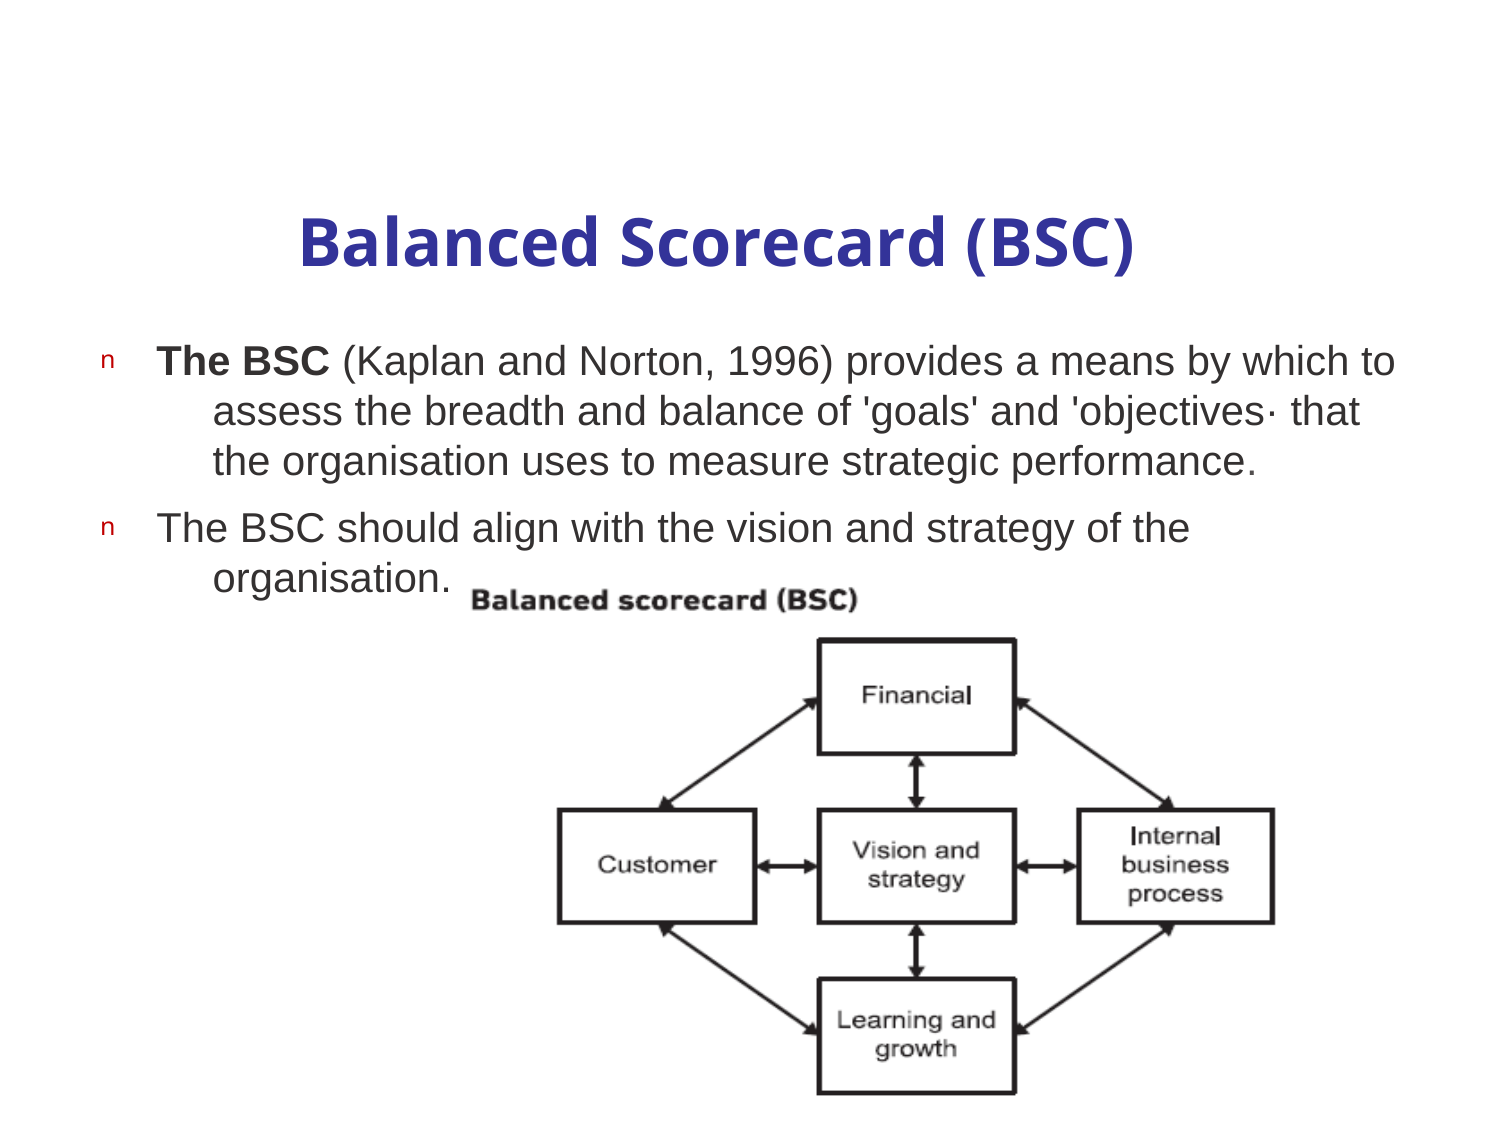

# Balanced Scorecard (BSC)
The BSC (Kaplan and Norton, 1996) provides a means by which to assess the breadth and balance of 'goals' and 'objectives· that the organisation uses to measure strategic performance.
The BSC should align with the vision and strategy of the organisation.